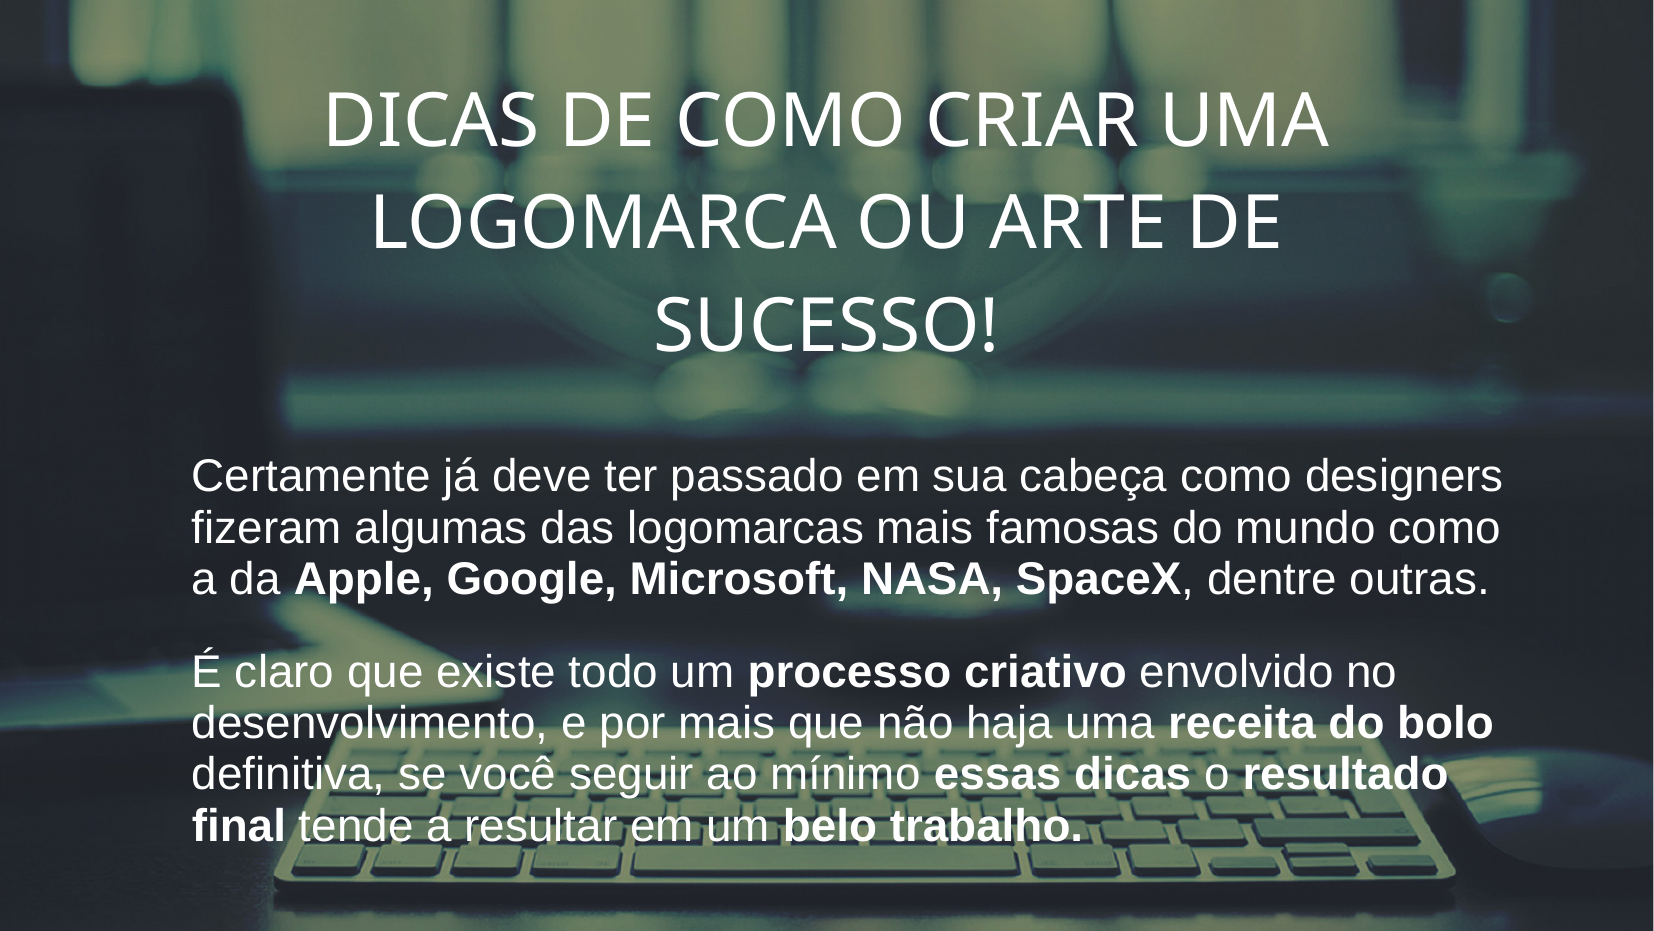

DICAS DE COMO CRIAR UMA LOGOMARCA OU ARTE DE SUCESSO!
Certamente já deve ter passado em sua cabeça como designers fizeram algumas das logomarcas mais famosas do mundo como a da Apple, Google, Microsoft, NASA, SpaceX, dentre outras.
É claro que existe todo um processo criativo envolvido no desenvolvimento, e por mais que não haja uma receita do bolo definitiva, se você seguir ao mínimo essas dicas o resultado final tende a resultar em um belo trabalho.